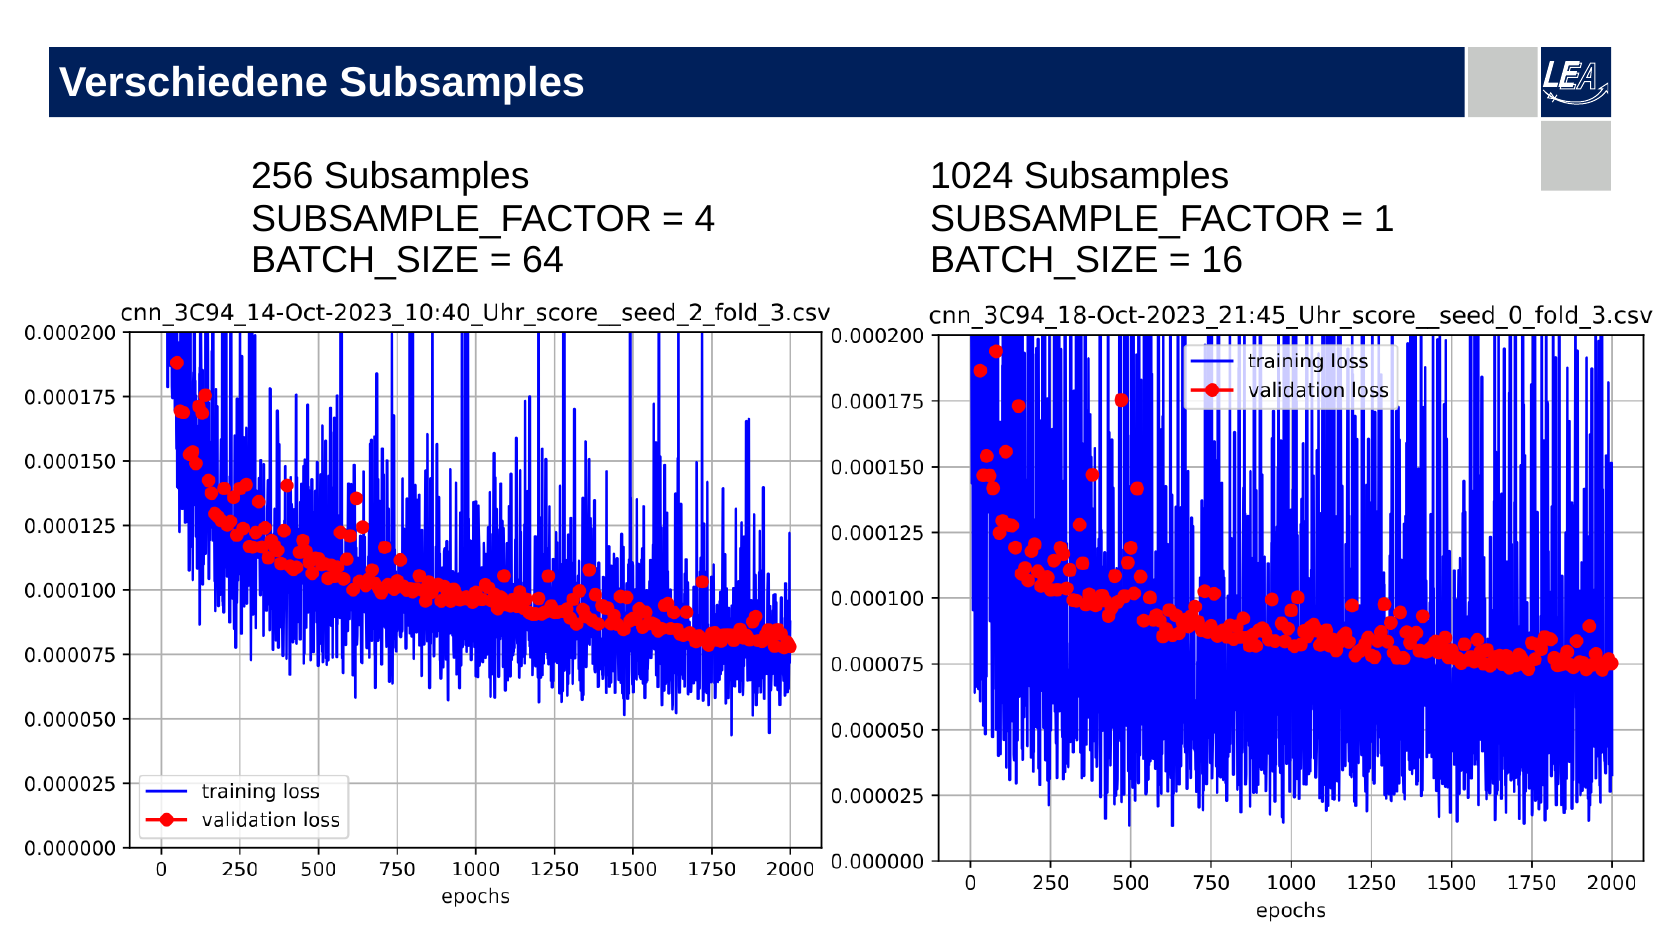

# Verschiedene Subsamples
256 Subsamples
SUBSAMPLE_FACTOR = 4
BATCH_SIZE = 64
1024 Subsamples
SUBSAMPLE_FACTOR = 1
BATCH_SIZE = 16
Förster
52